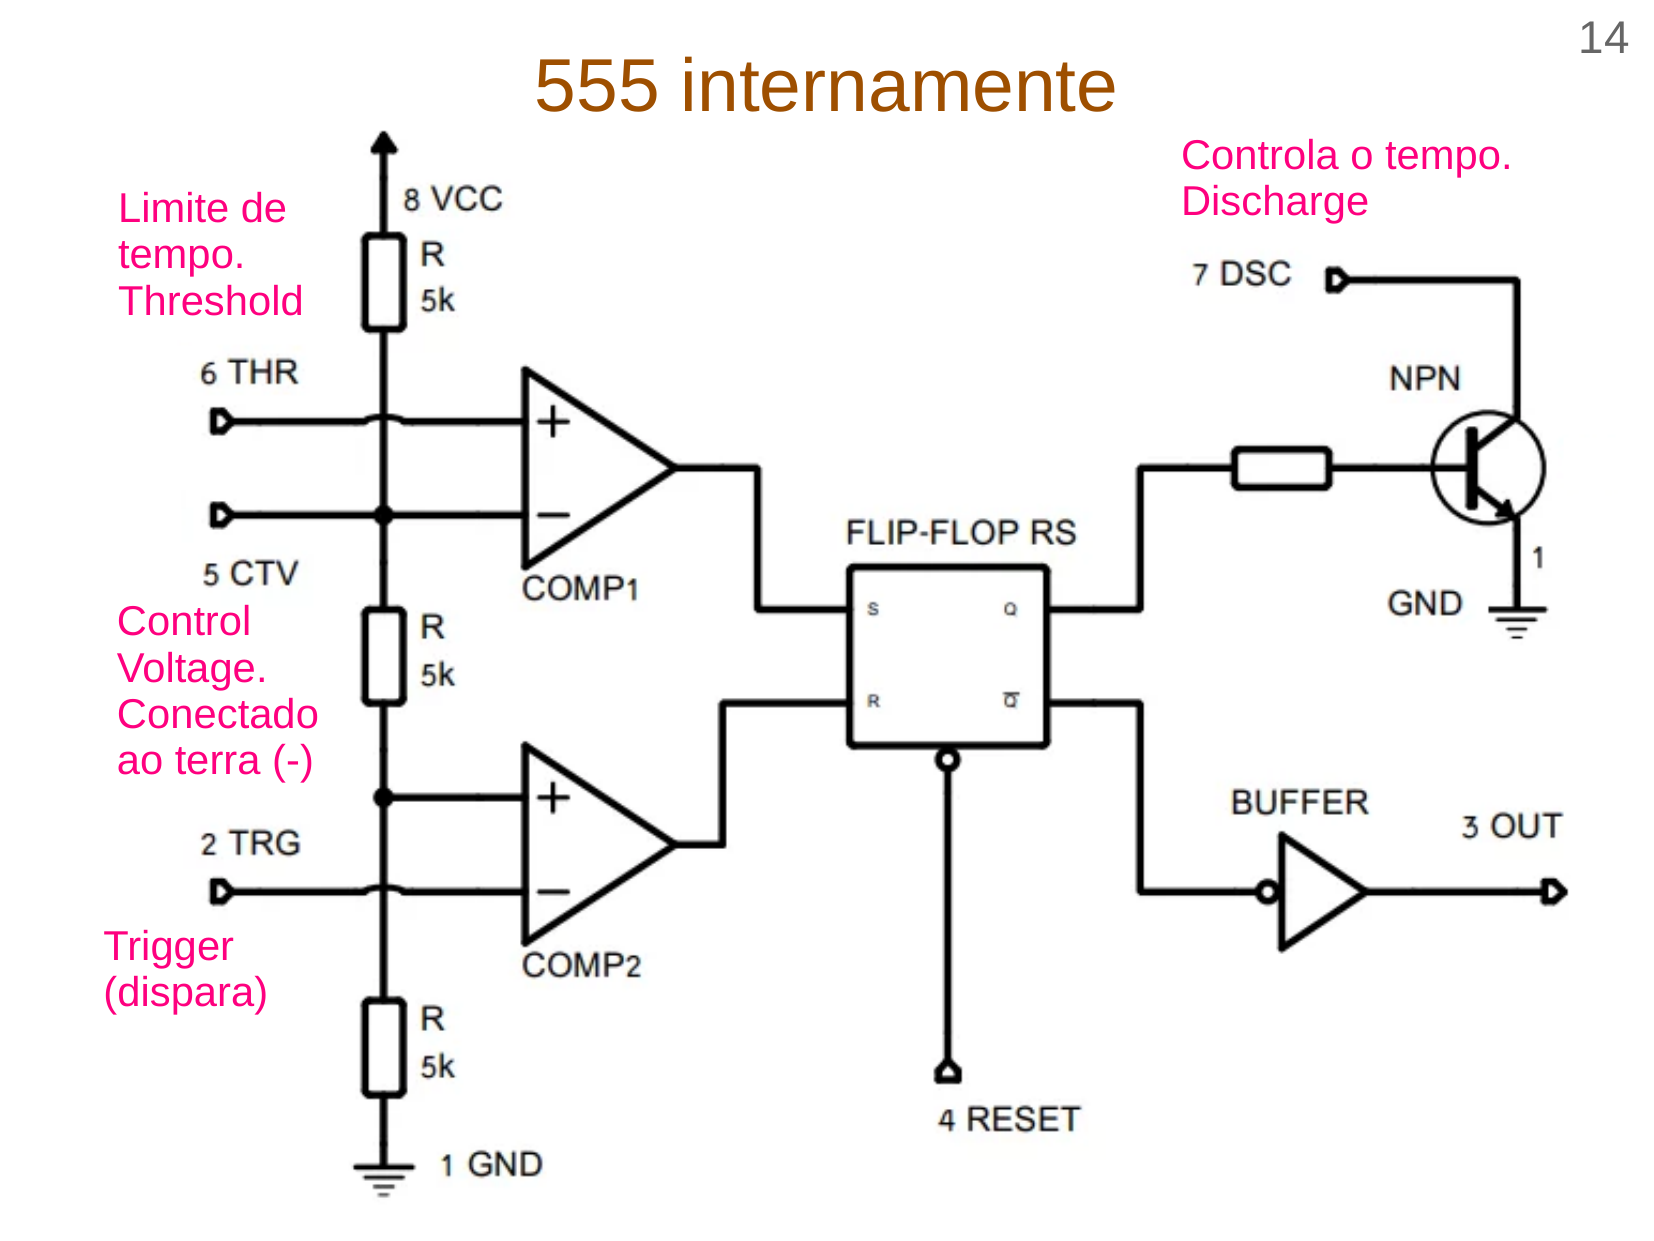

14
# 555 internamente
Controla o tempo. Discharge
Limite de tempo.
Threshold
Control Voltage. Conectado ao terra (-)
Trigger (dispara)